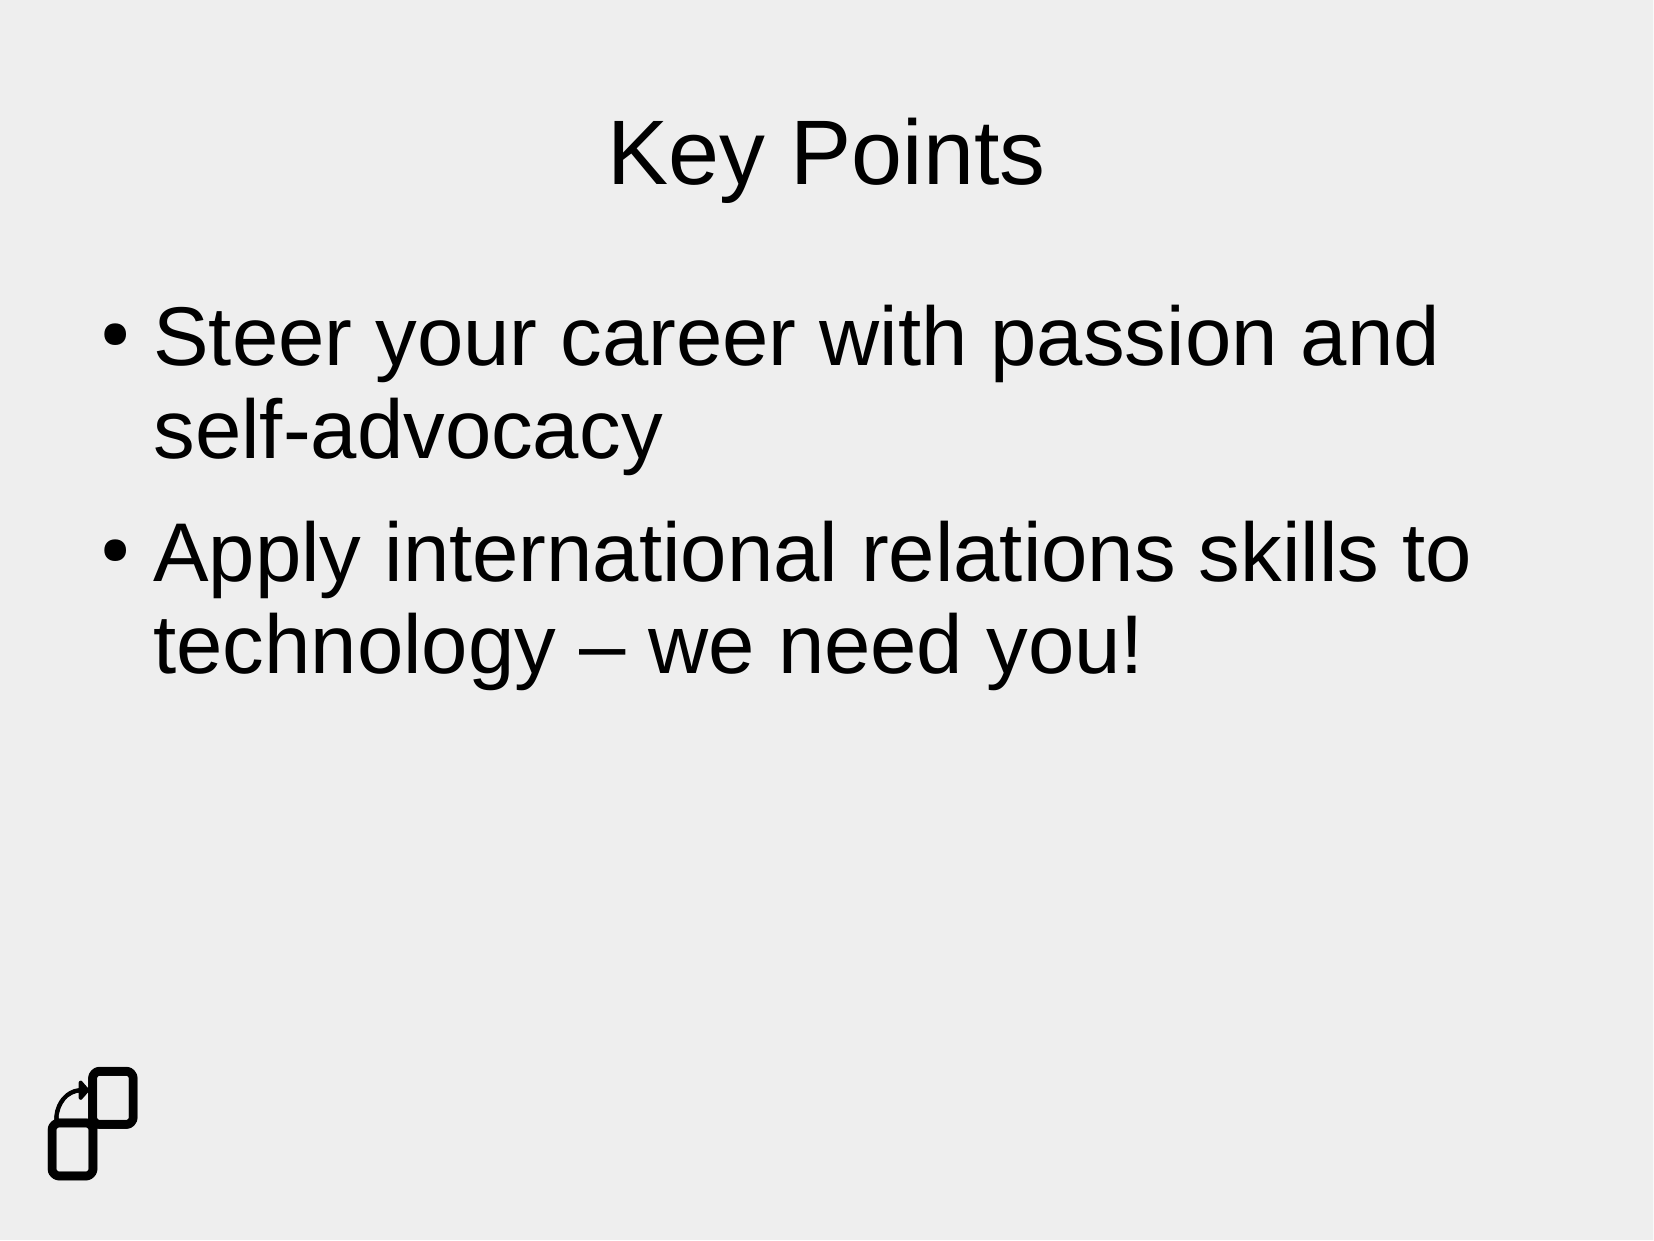

# Key Points
Steer your career with passion and self-advocacy
Apply international relations skills to technology – we need you!